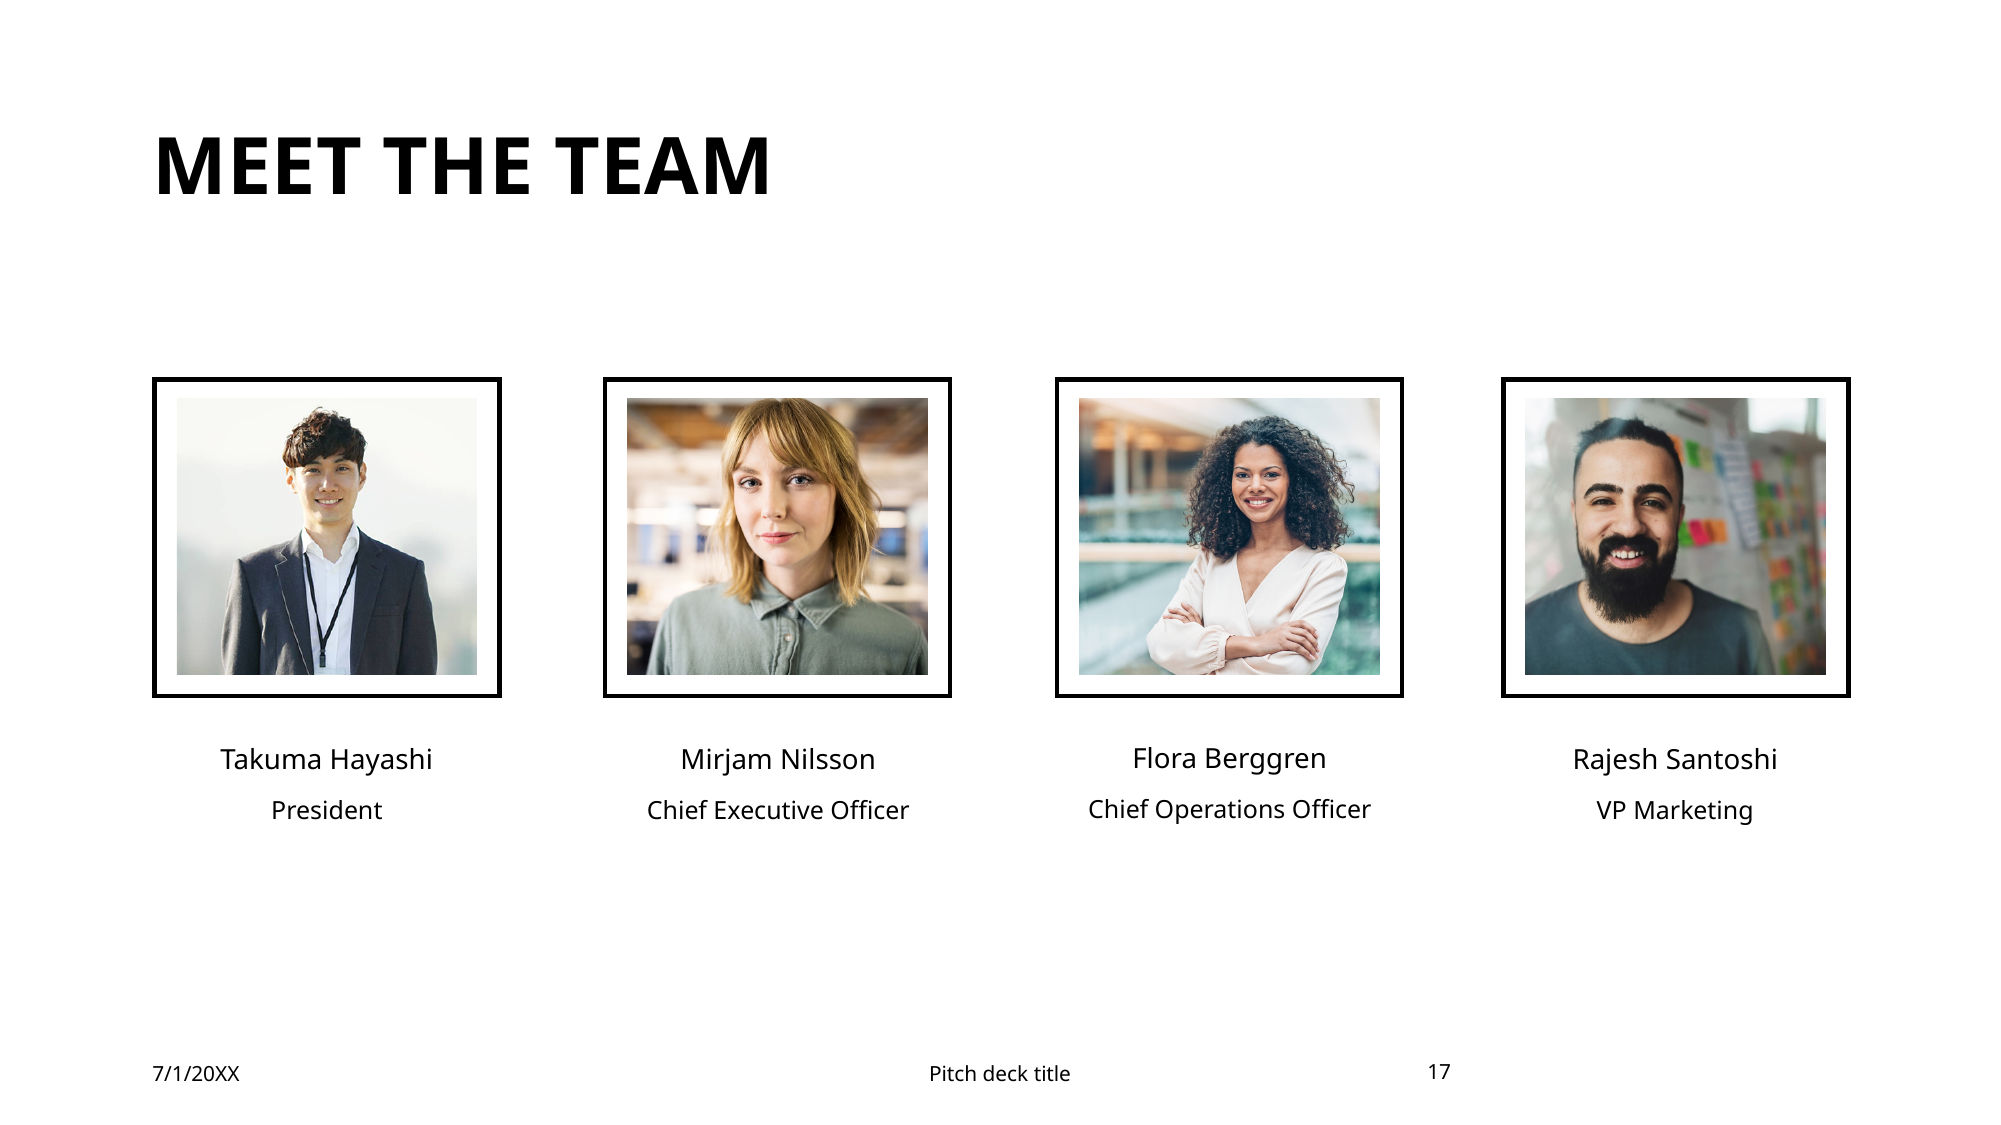

# MEET THE TEAM
Flora Berggren
Takuma Hayashi
Rajesh Santoshi
Mirjam Nilsson
Chief Operations Officer
President
VP Marketing
Chief Executive Officer
7/1/20XX
Pitch deck title